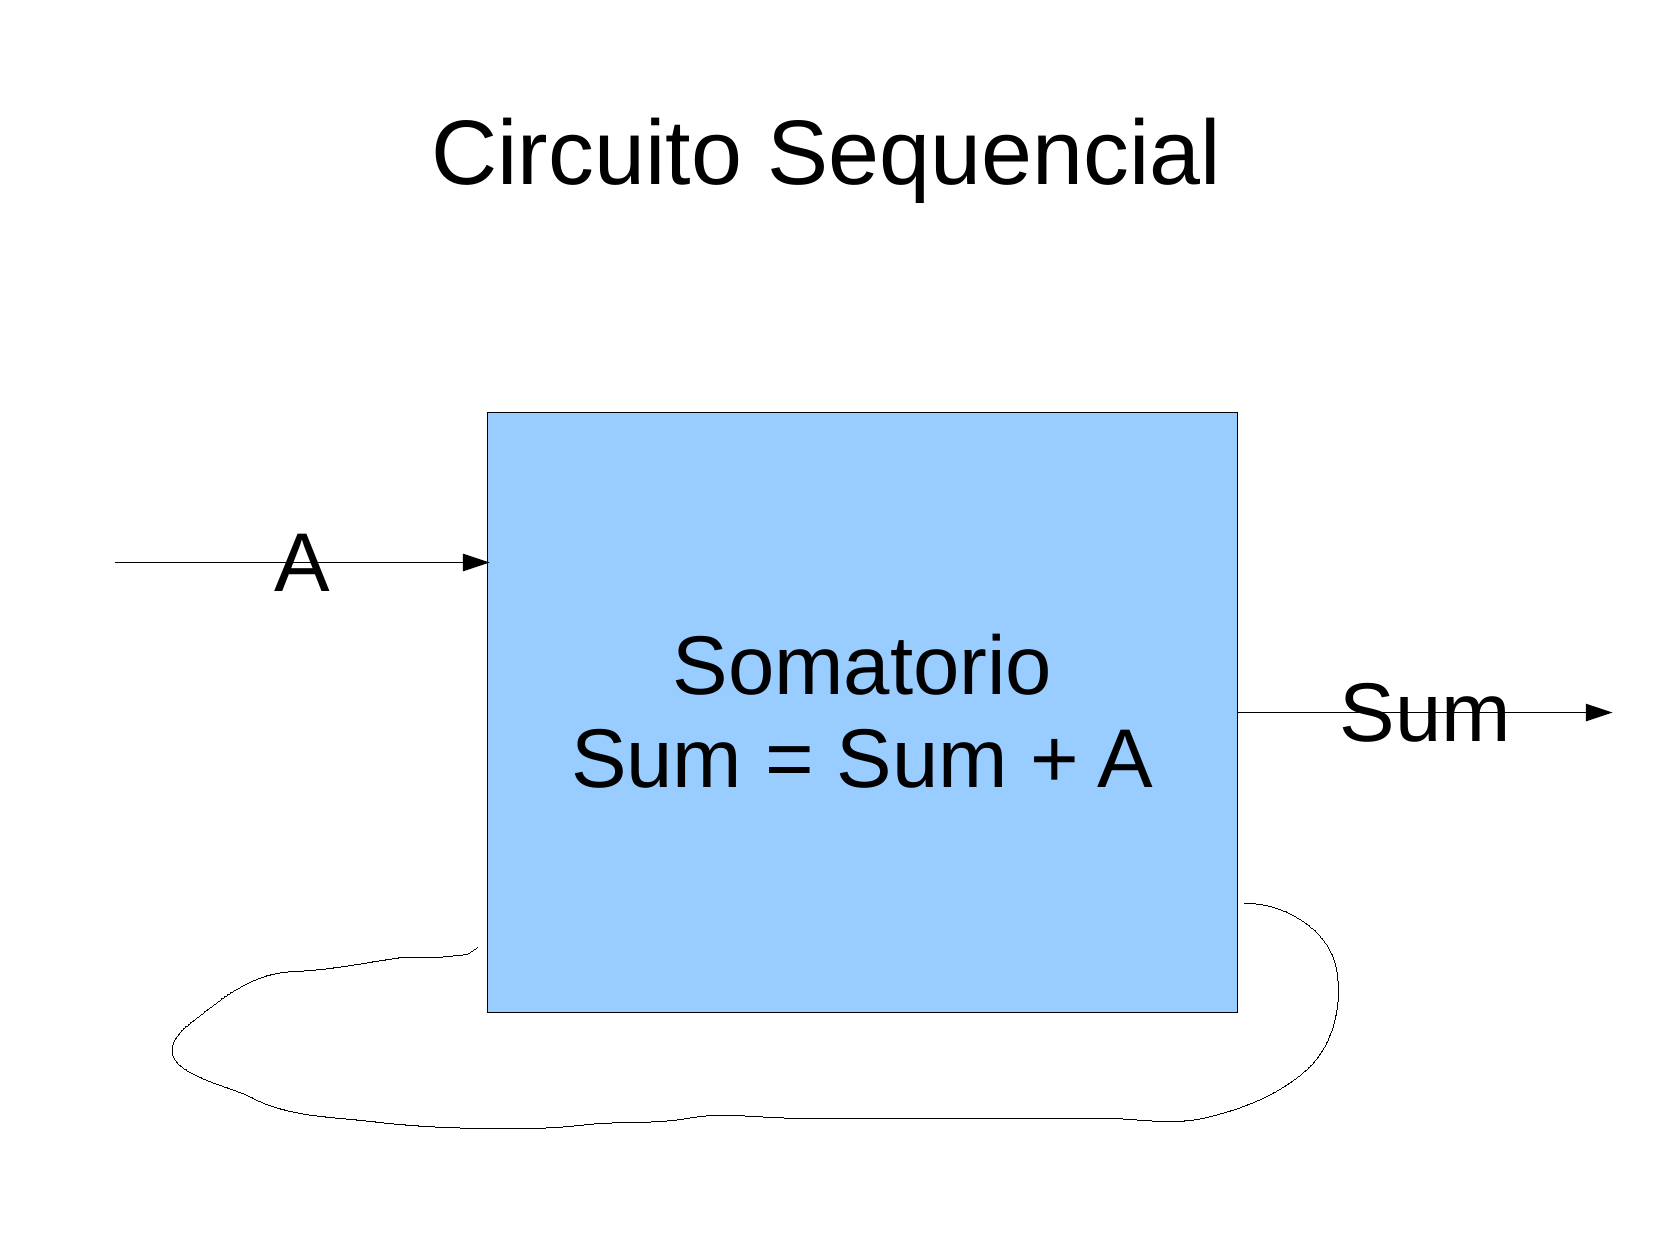

# Circuito Sequencial
Somatorio
Sum = Sum + A
A
Sum